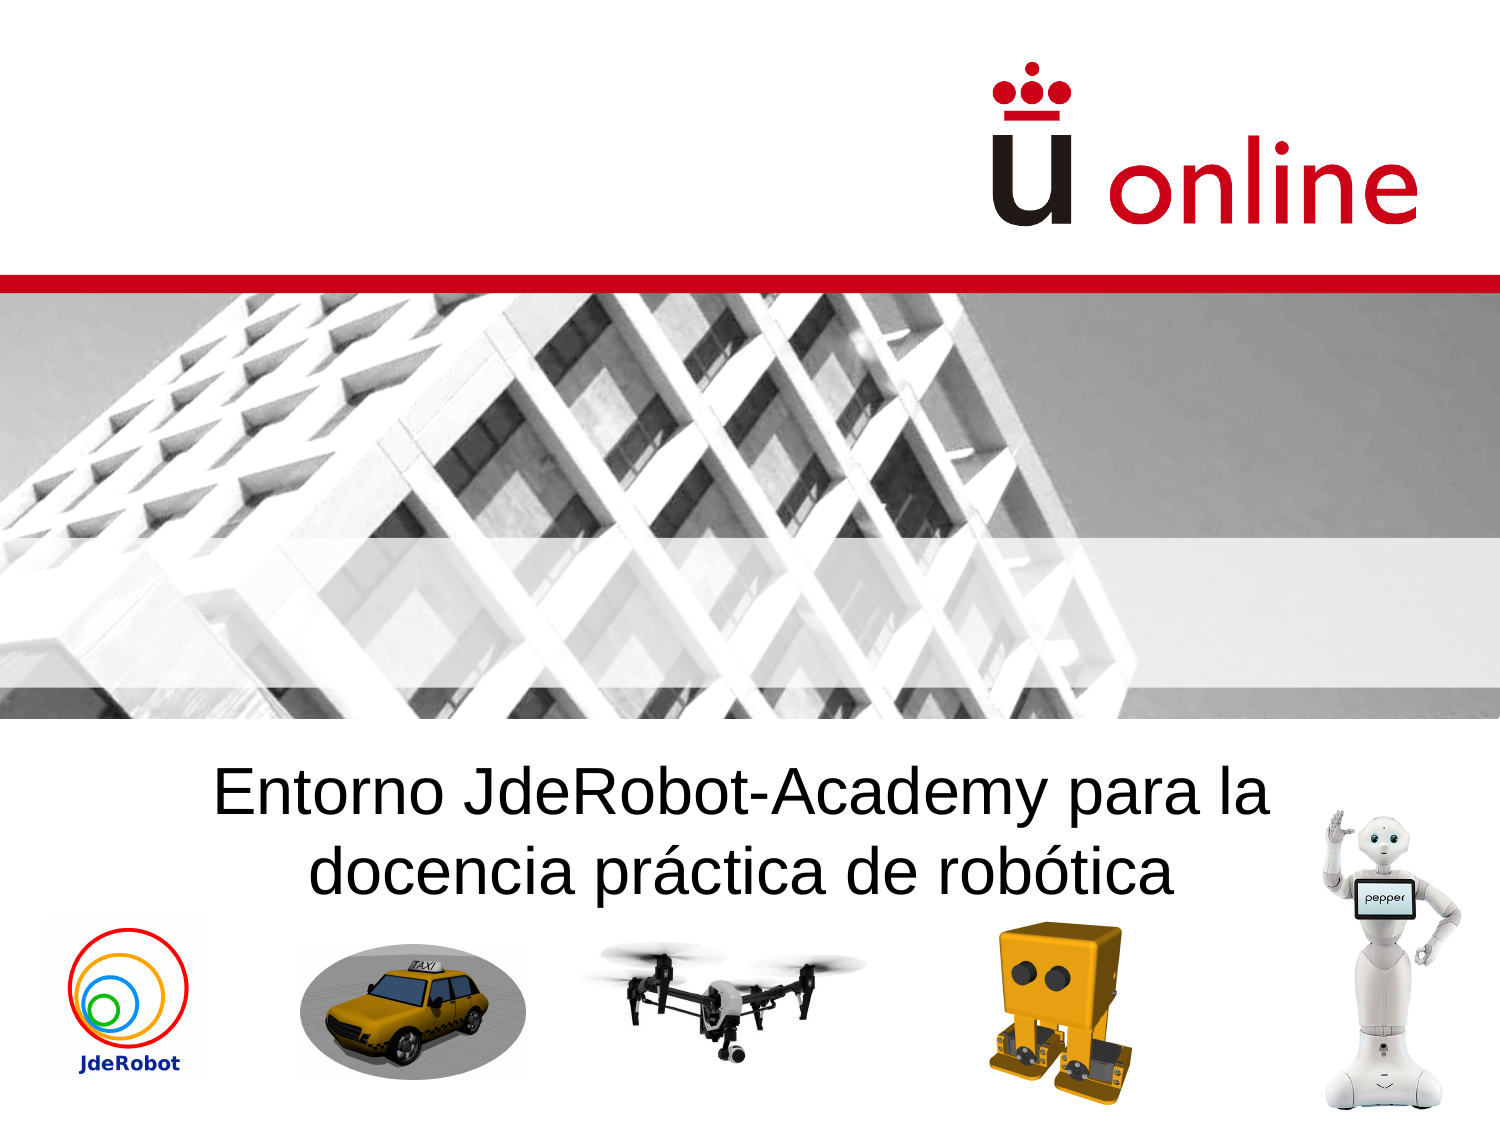

#
Entorno JdeRobot-Academy para la docencia práctica de robótica